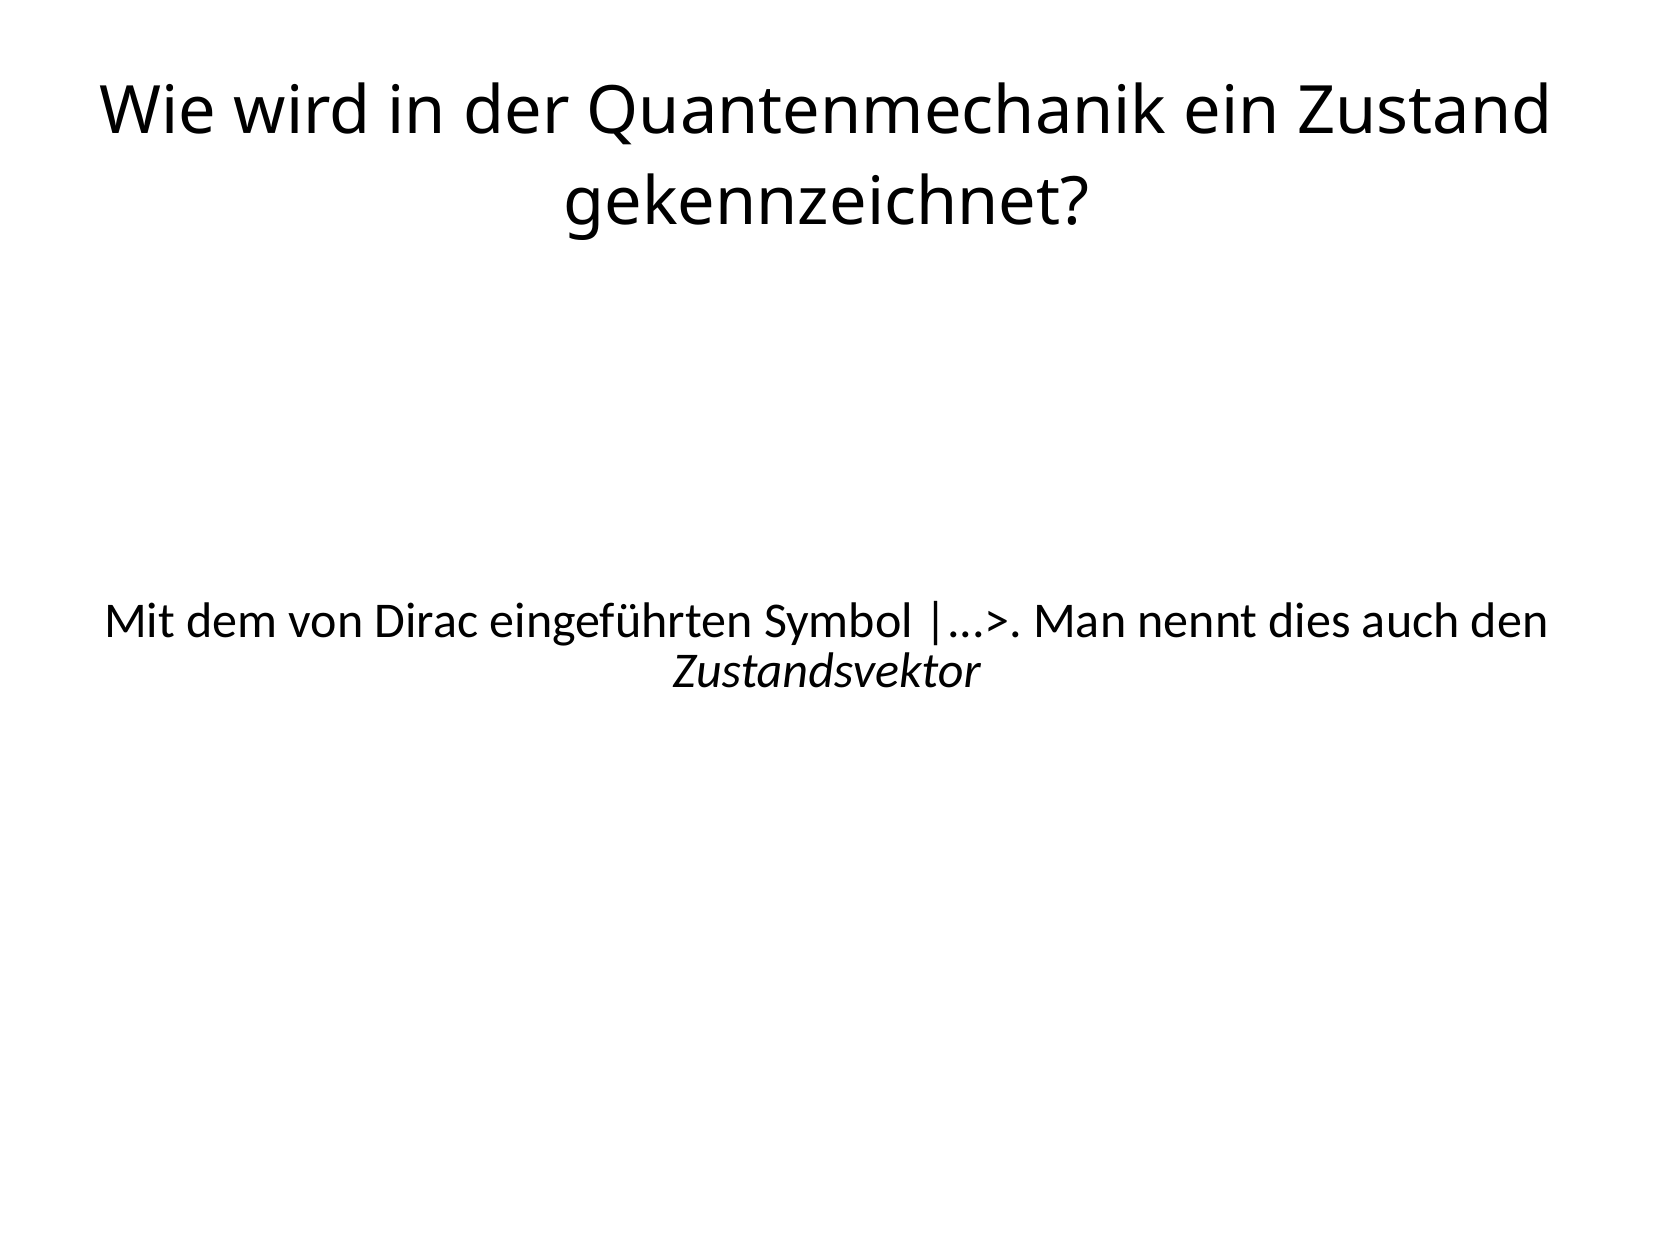

# Wie wird in der Quantenmechanik ein Zustand gekennzeichnet?
Mit dem von Dirac eingeführten Symbol |...>. Man nennt dies auch den Zustandsvektor